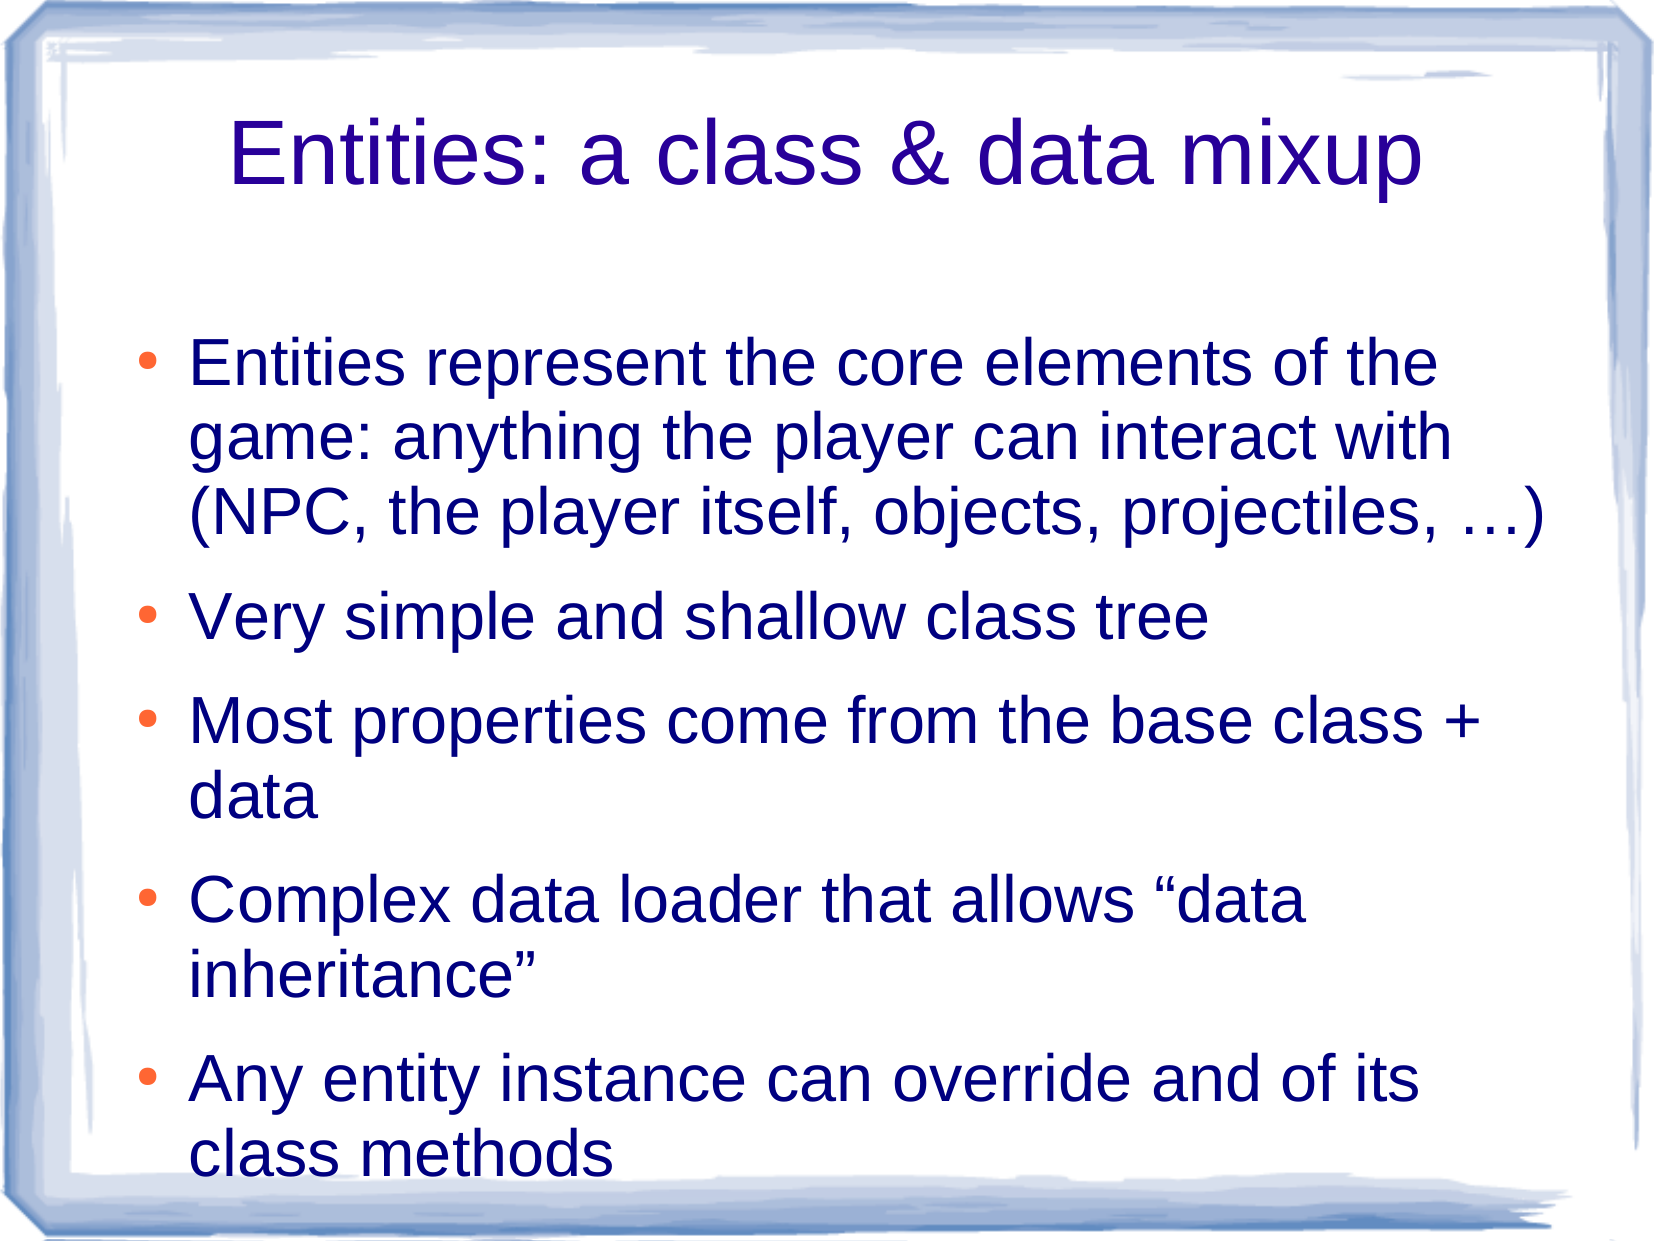

# Entities: a class & data mixup
Entities represent the core elements of the game: anything the player can interact with (NPC, the player itself, objects, projectiles, …)
Very simple and shallow class tree
Most properties come from the base class + data
Complex data loader that allows “data inheritance”
Any entity instance can override and of its class methods